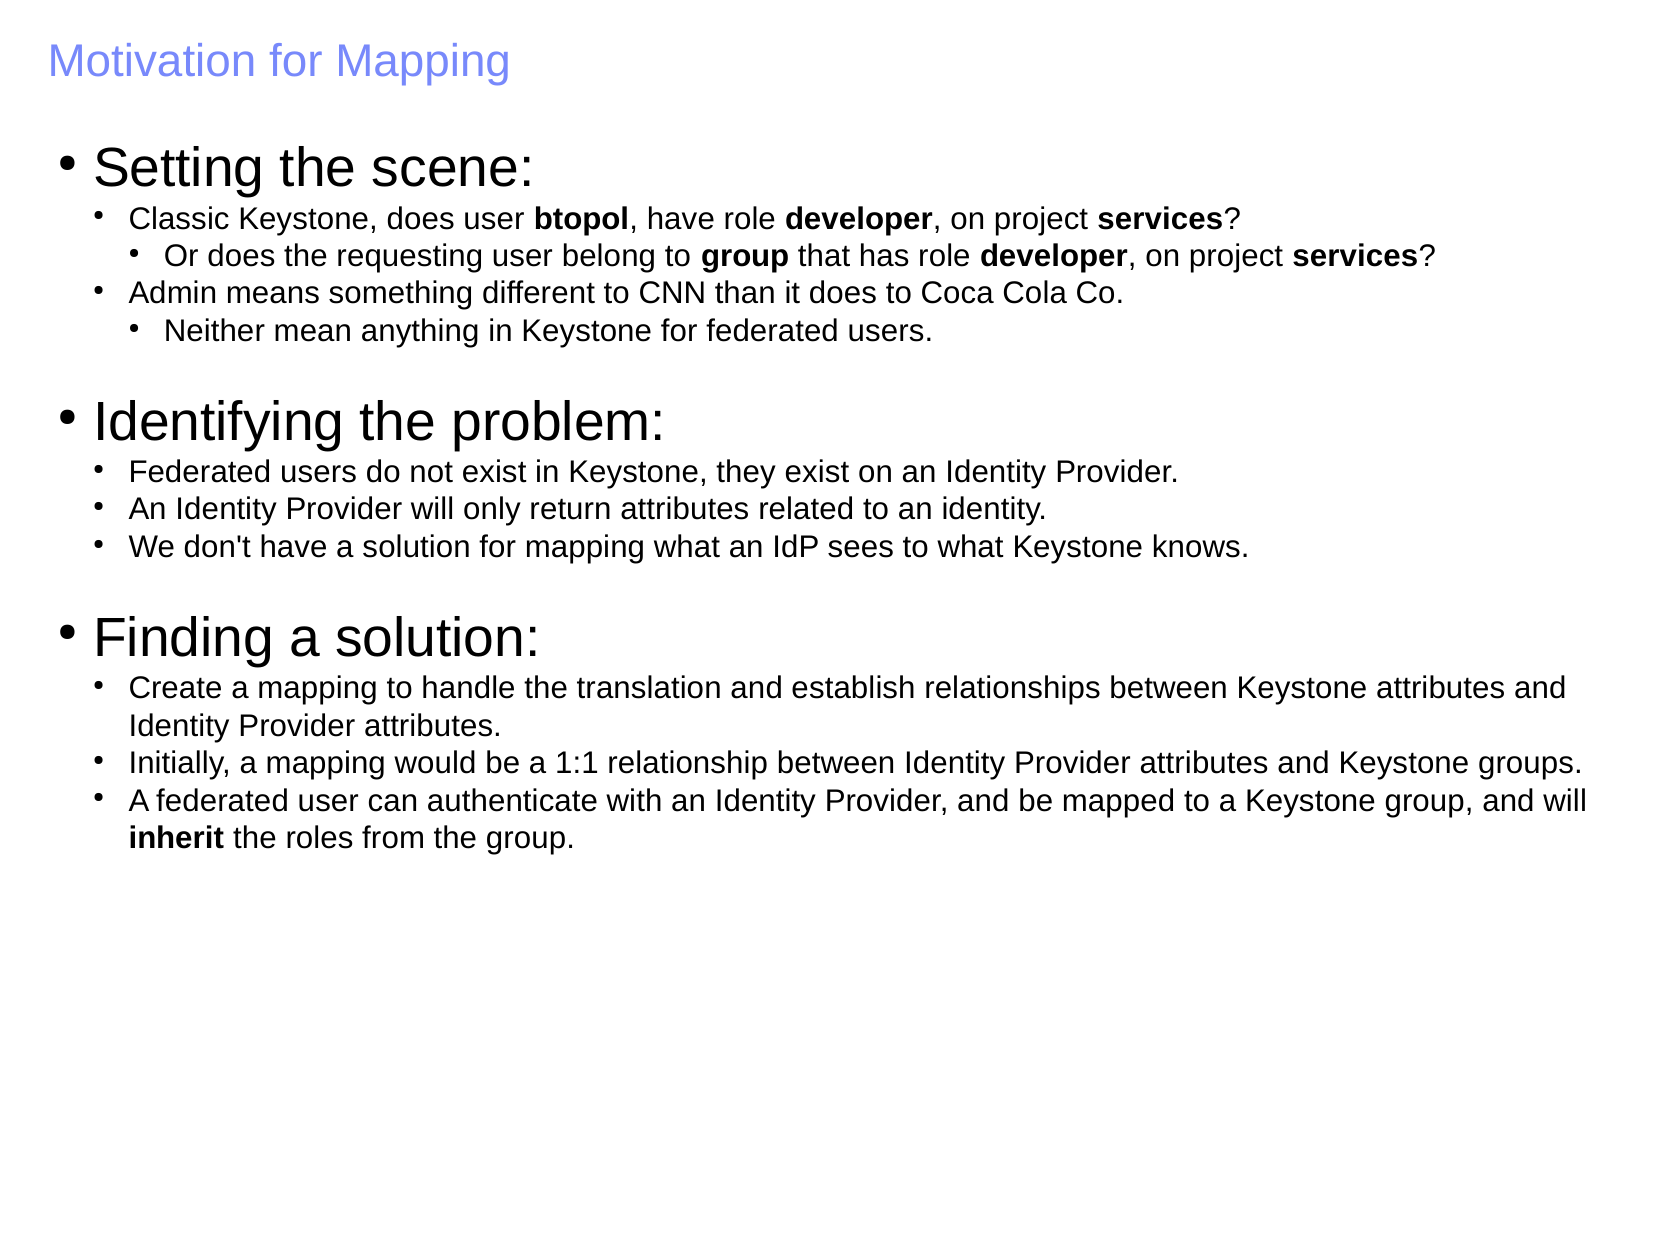

Motivation for Mapping
Setting the scene:
Classic Keystone, does user btopol, have role developer, on project services?
Or does the requesting user belong to group that has role developer, on project services?
Admin means something different to CNN than it does to Coca Cola Co.
Neither mean anything in Keystone for federated users.
Identifying the problem:
Federated users do not exist in Keystone, they exist on an Identity Provider.
An Identity Provider will only return attributes related to an identity.
We don't have a solution for mapping what an IdP sees to what Keystone knows.
Finding a solution:
Create a mapping to handle the translation and establish relationships between Keystone attributes and Identity Provider attributes.
Initially, a mapping would be a 1:1 relationship between Identity Provider attributes and Keystone groups.
A federated user can authenticate with an Identity Provider, and be mapped to a Keystone group, and will inherit the roles from the group.